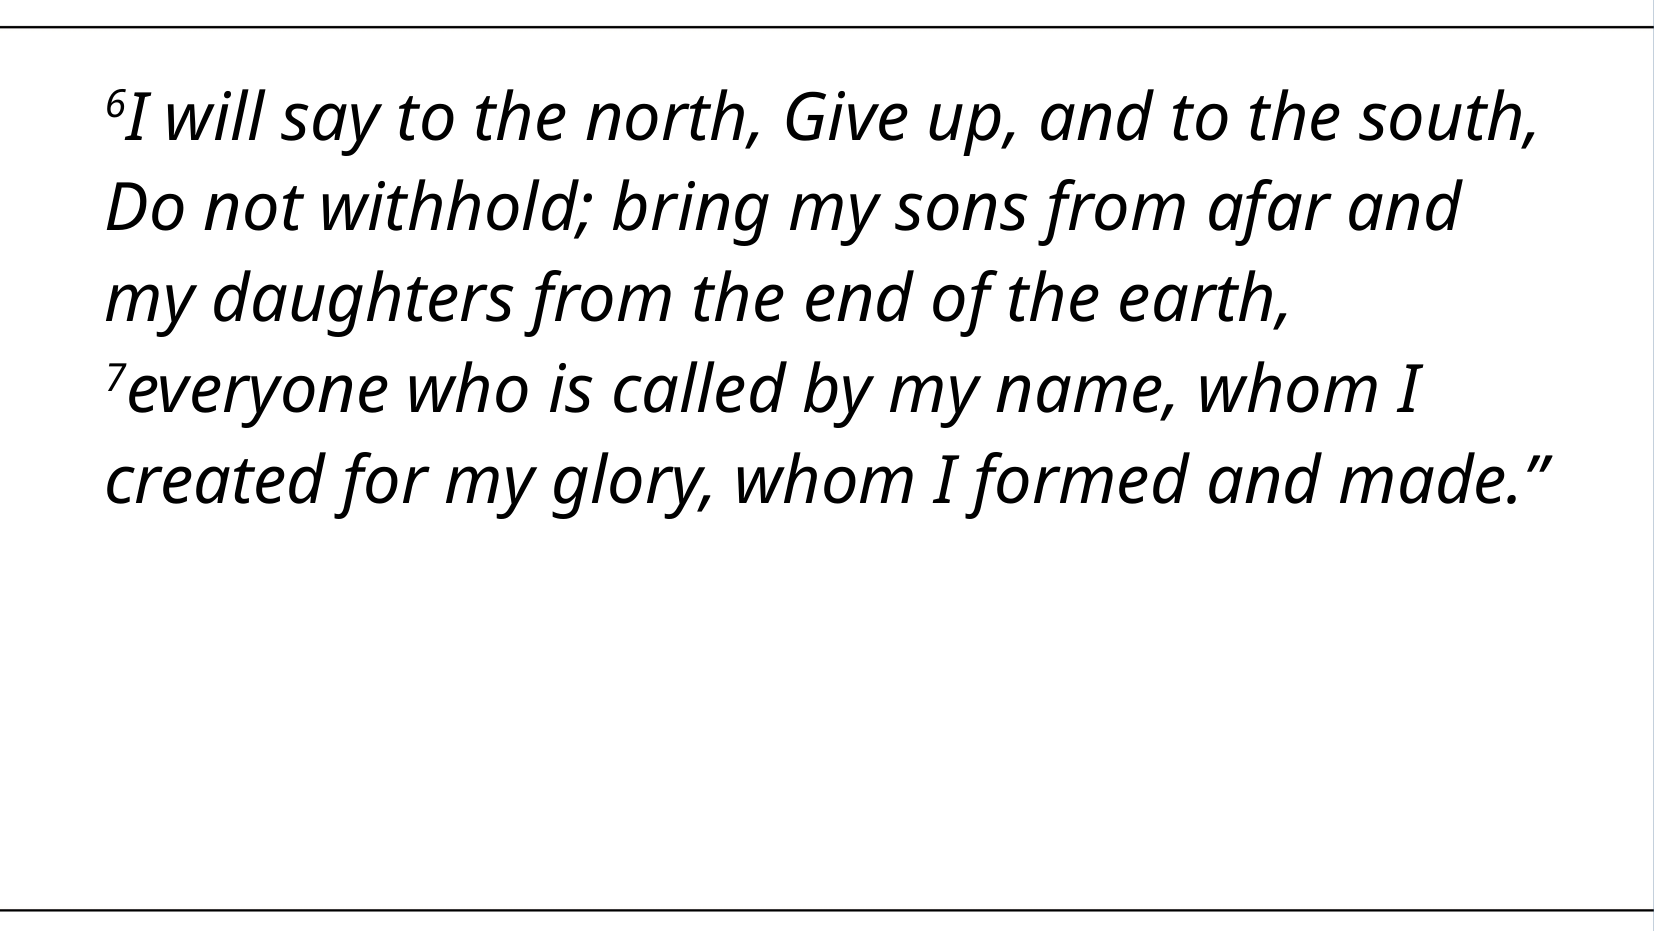

6I will say to the north, Give up, and to the south, Do not withhold; bring my sons from afar and my daughters from the end of the earth, 7everyone who is called by my name, whom I created for my glory, whom I formed and made.”